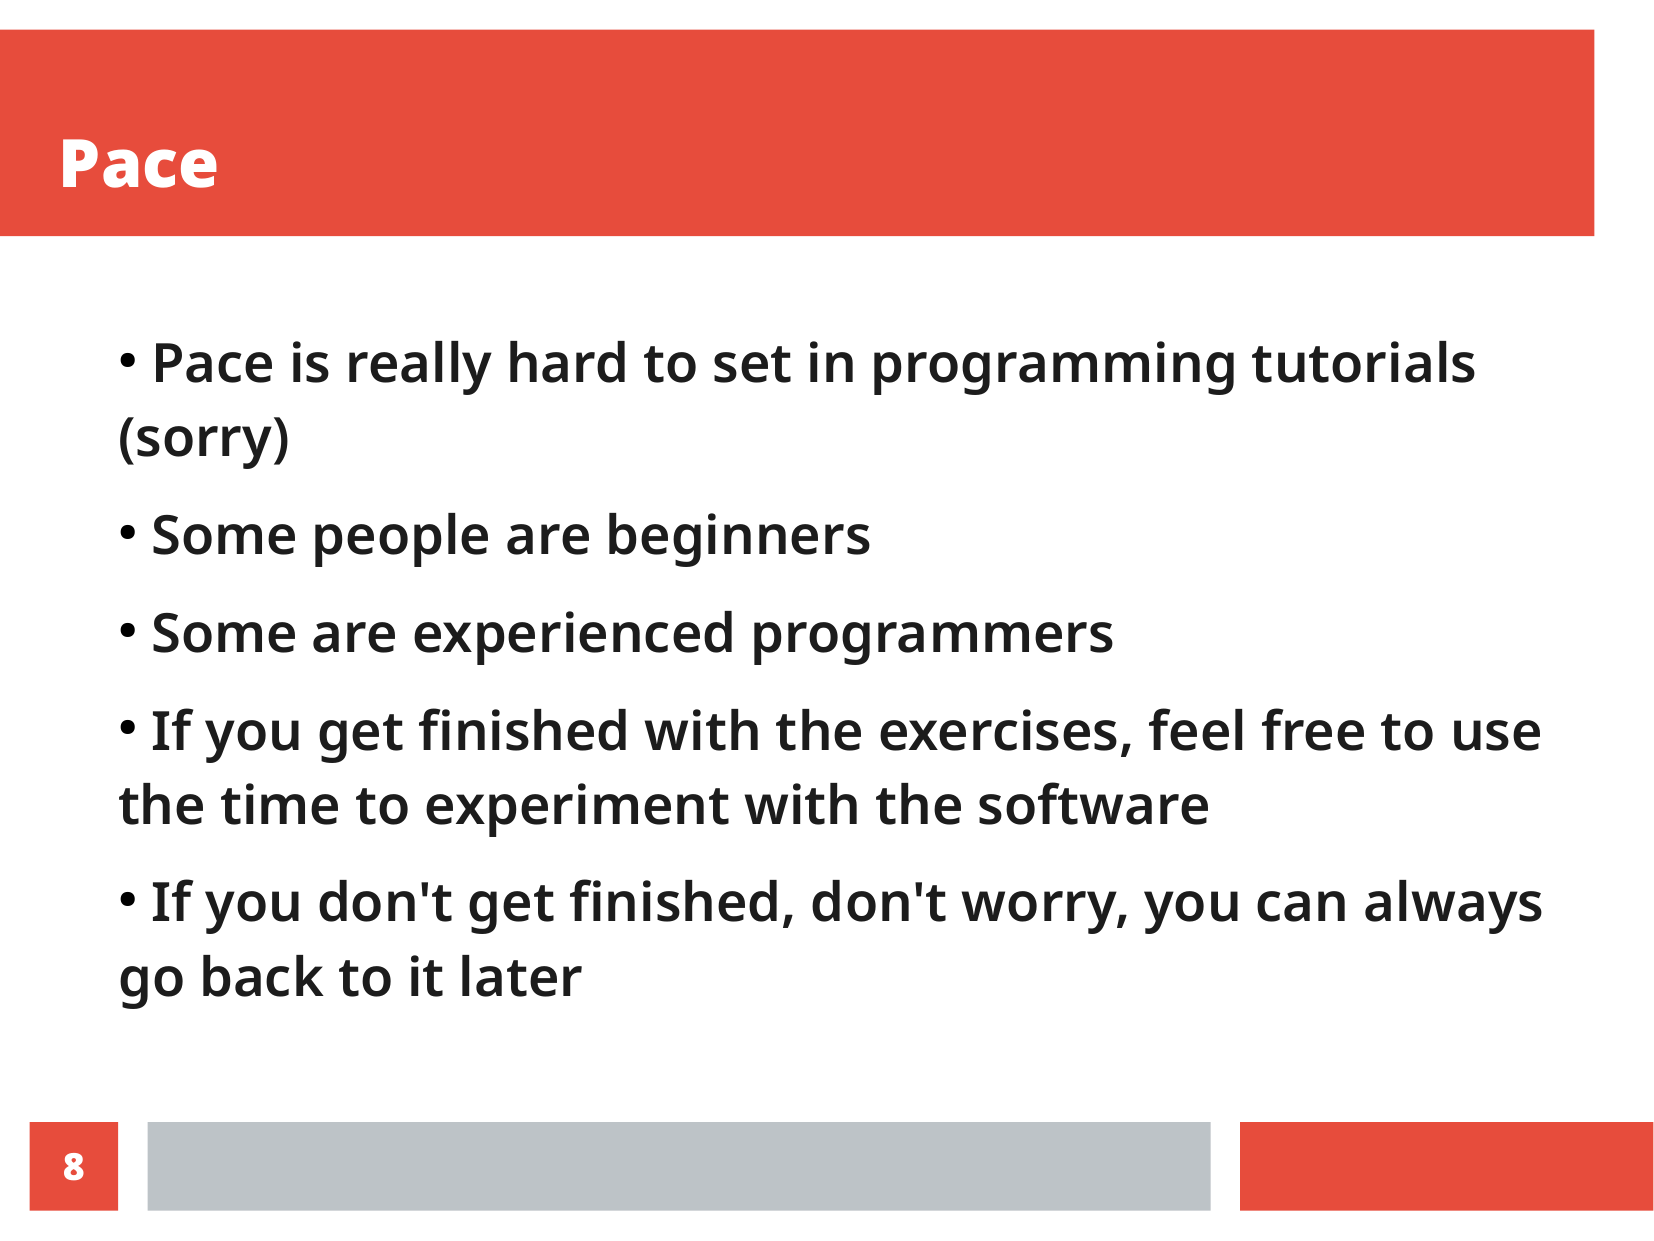

# Pace
 Pace is really hard to set in programming tutorials (sorry)
 Some people are beginners
 Some are experienced programmers
 If you get finished with the exercises, feel free to use the time to experiment with the software
 If you don't get finished, don't worry, you can always go back to it later
8